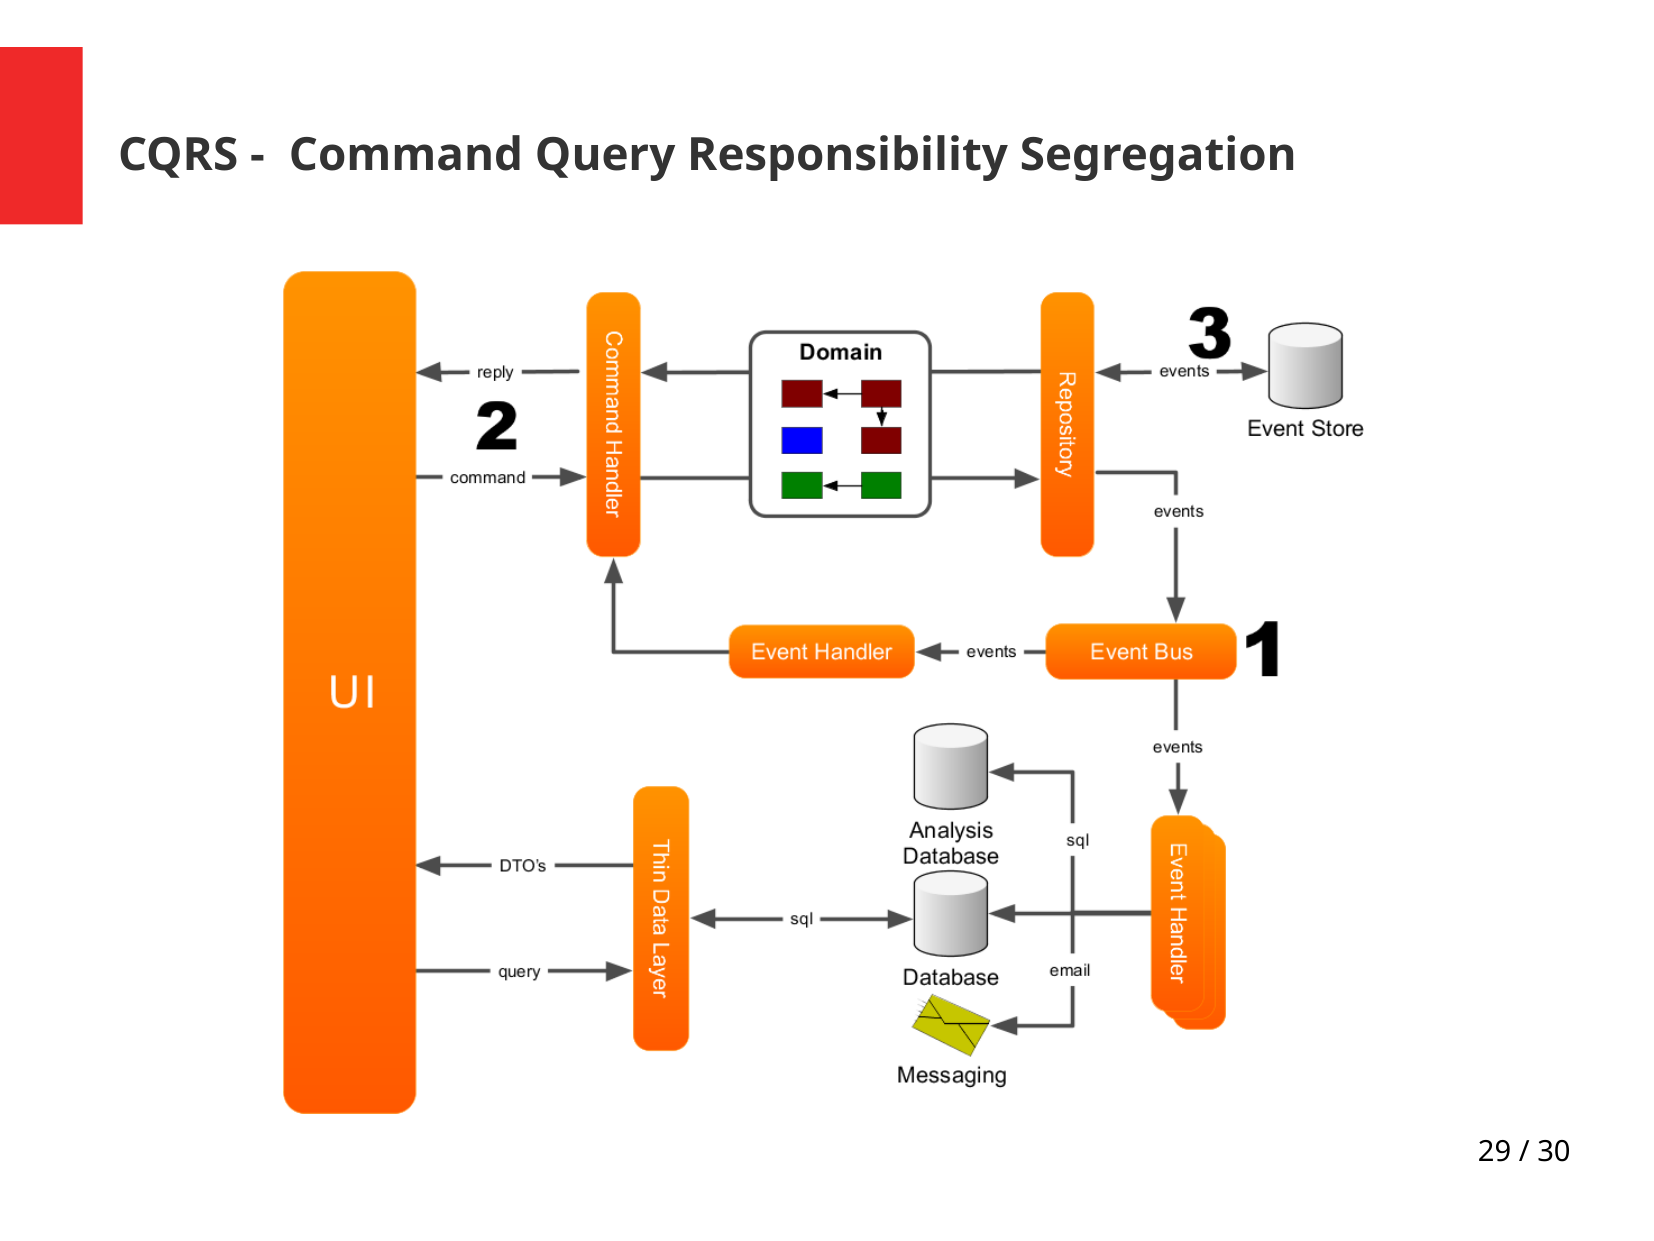

# CQRS - Command Query Responsibility Segregation
29